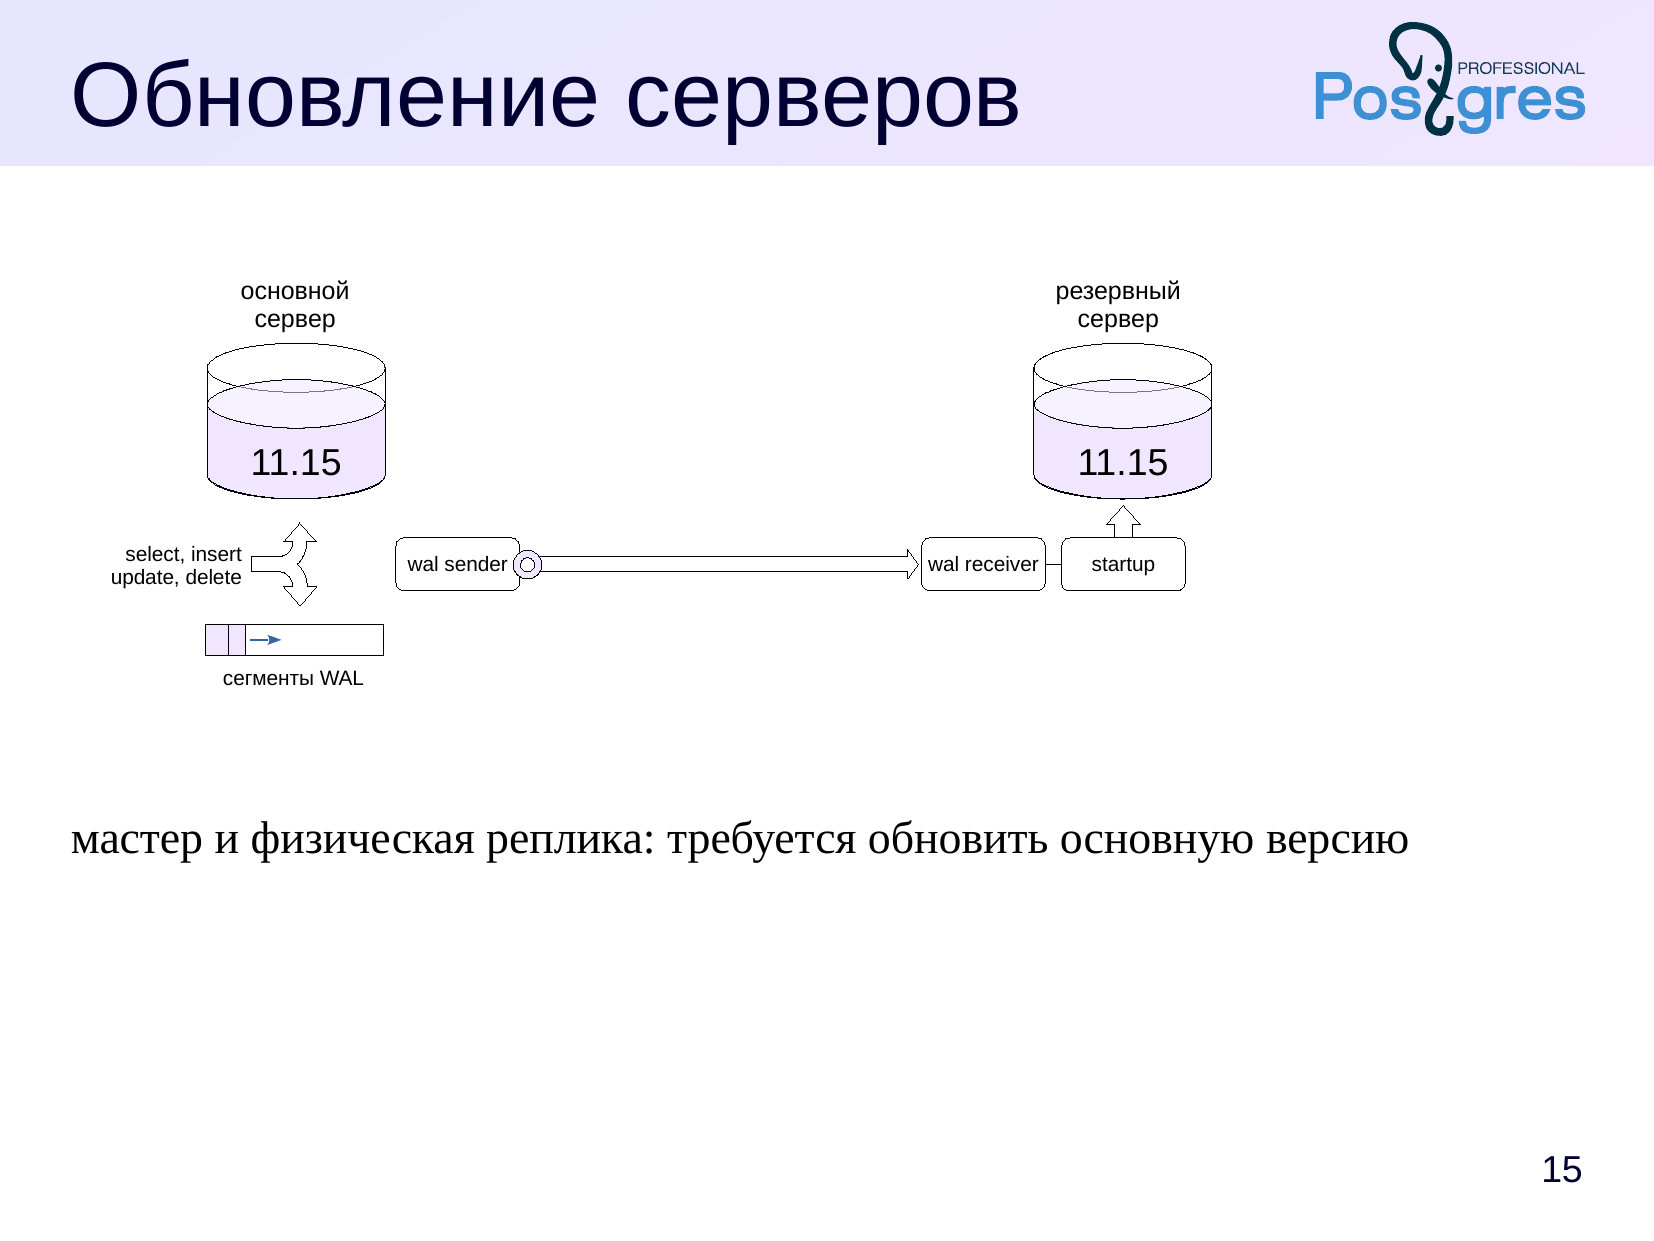

# Обновление серверов
основной
сервер
резервный
сервер
мастер и физическая реплика: требуется обновить основную версию
11.15
11.15
select, insert
update, delete
wal sender
wal receiver
startup
сегменты WAL